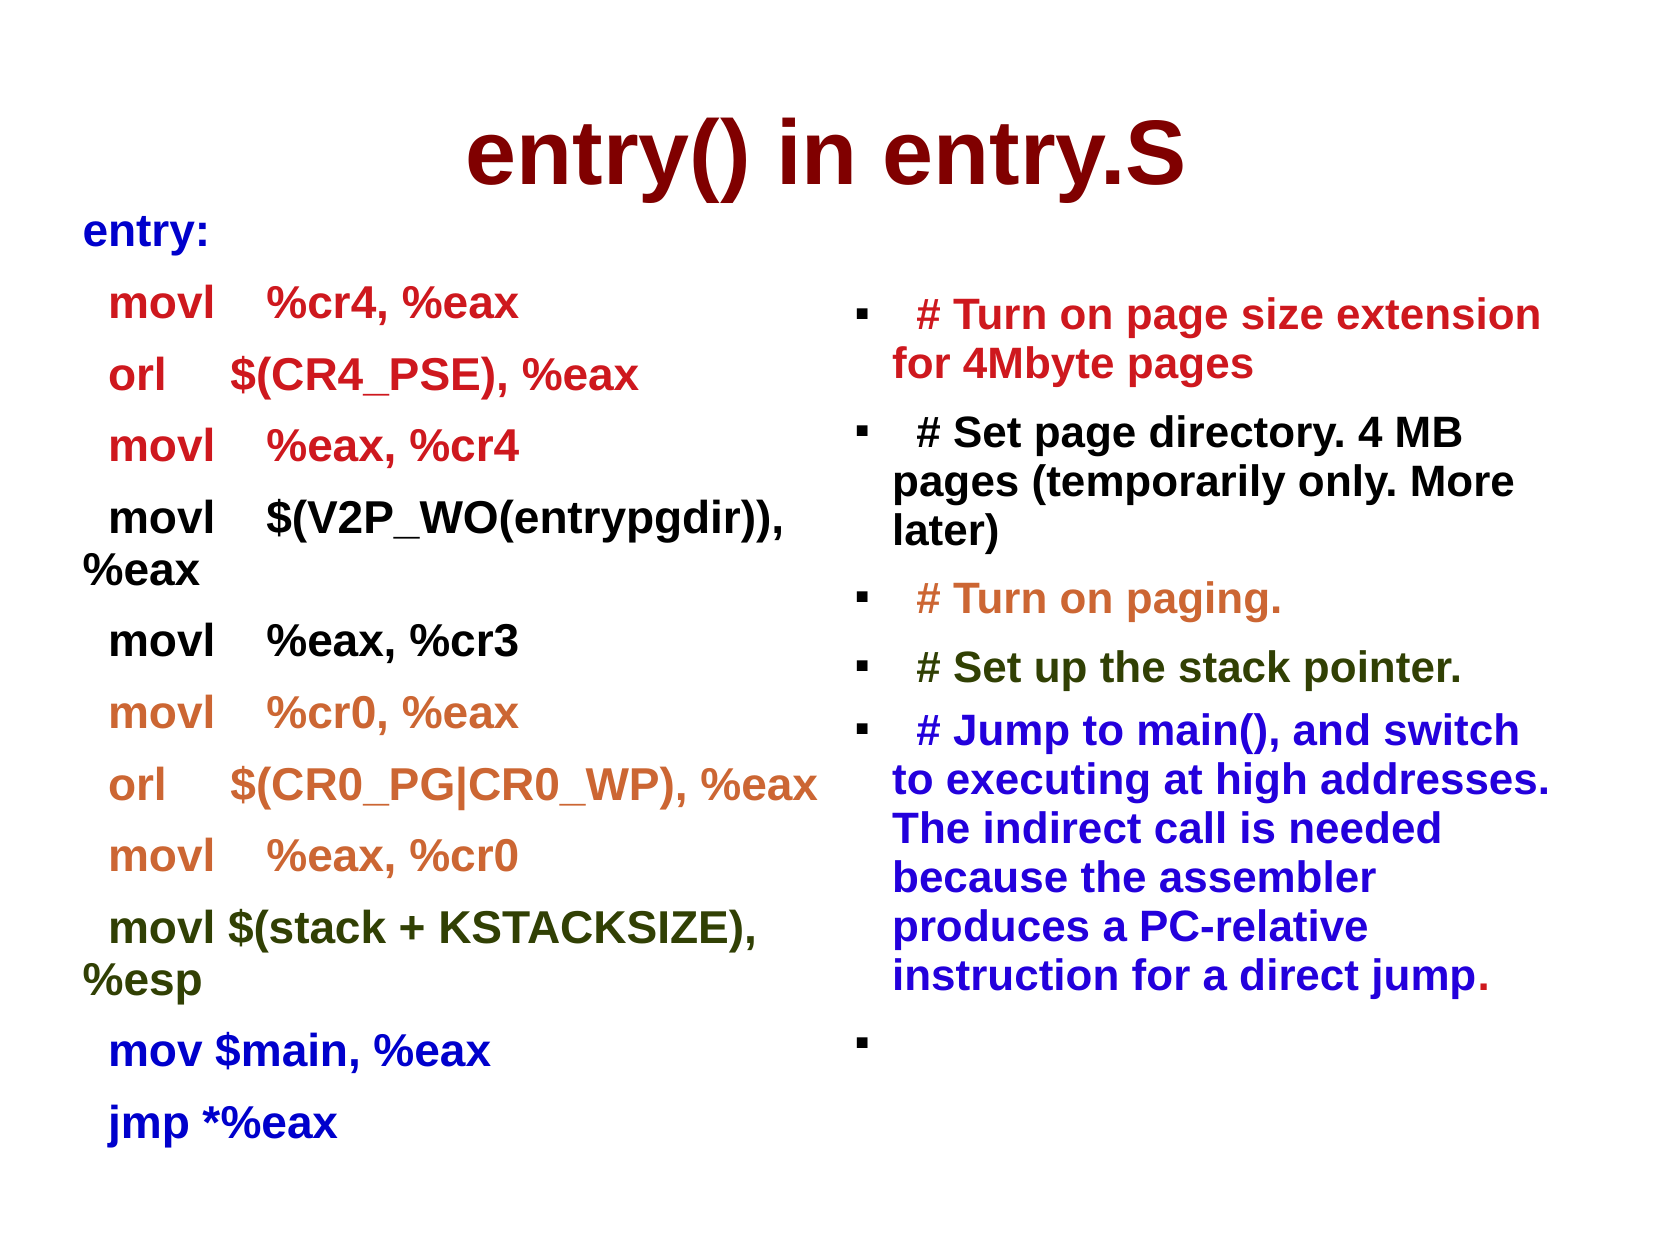

# entry() in entry.S
entry:
 movl %cr4, %eax
 orl $(CR4_PSE), %eax
 movl %eax, %cr4
 movl $(V2P_WO(entrypgdir)), %eax
 movl %eax, %cr3
 movl %cr0, %eax
 orl $(CR0_PG|CR0_WP), %eax
 movl %eax, %cr0
 movl $(stack + KSTACKSIZE), %esp
 mov $main, %eax
 jmp *%eax
 # Turn on page size extension for 4Mbyte pages
 # Set page directory. 4 MB pages (temporarily only. More later)
 # Turn on paging.
 # Set up the stack pointer.
 # Jump to main(), and switch to executing at high addresses. The indirect call is needed because the assembler produces a PC-relative instruction for a direct jump.